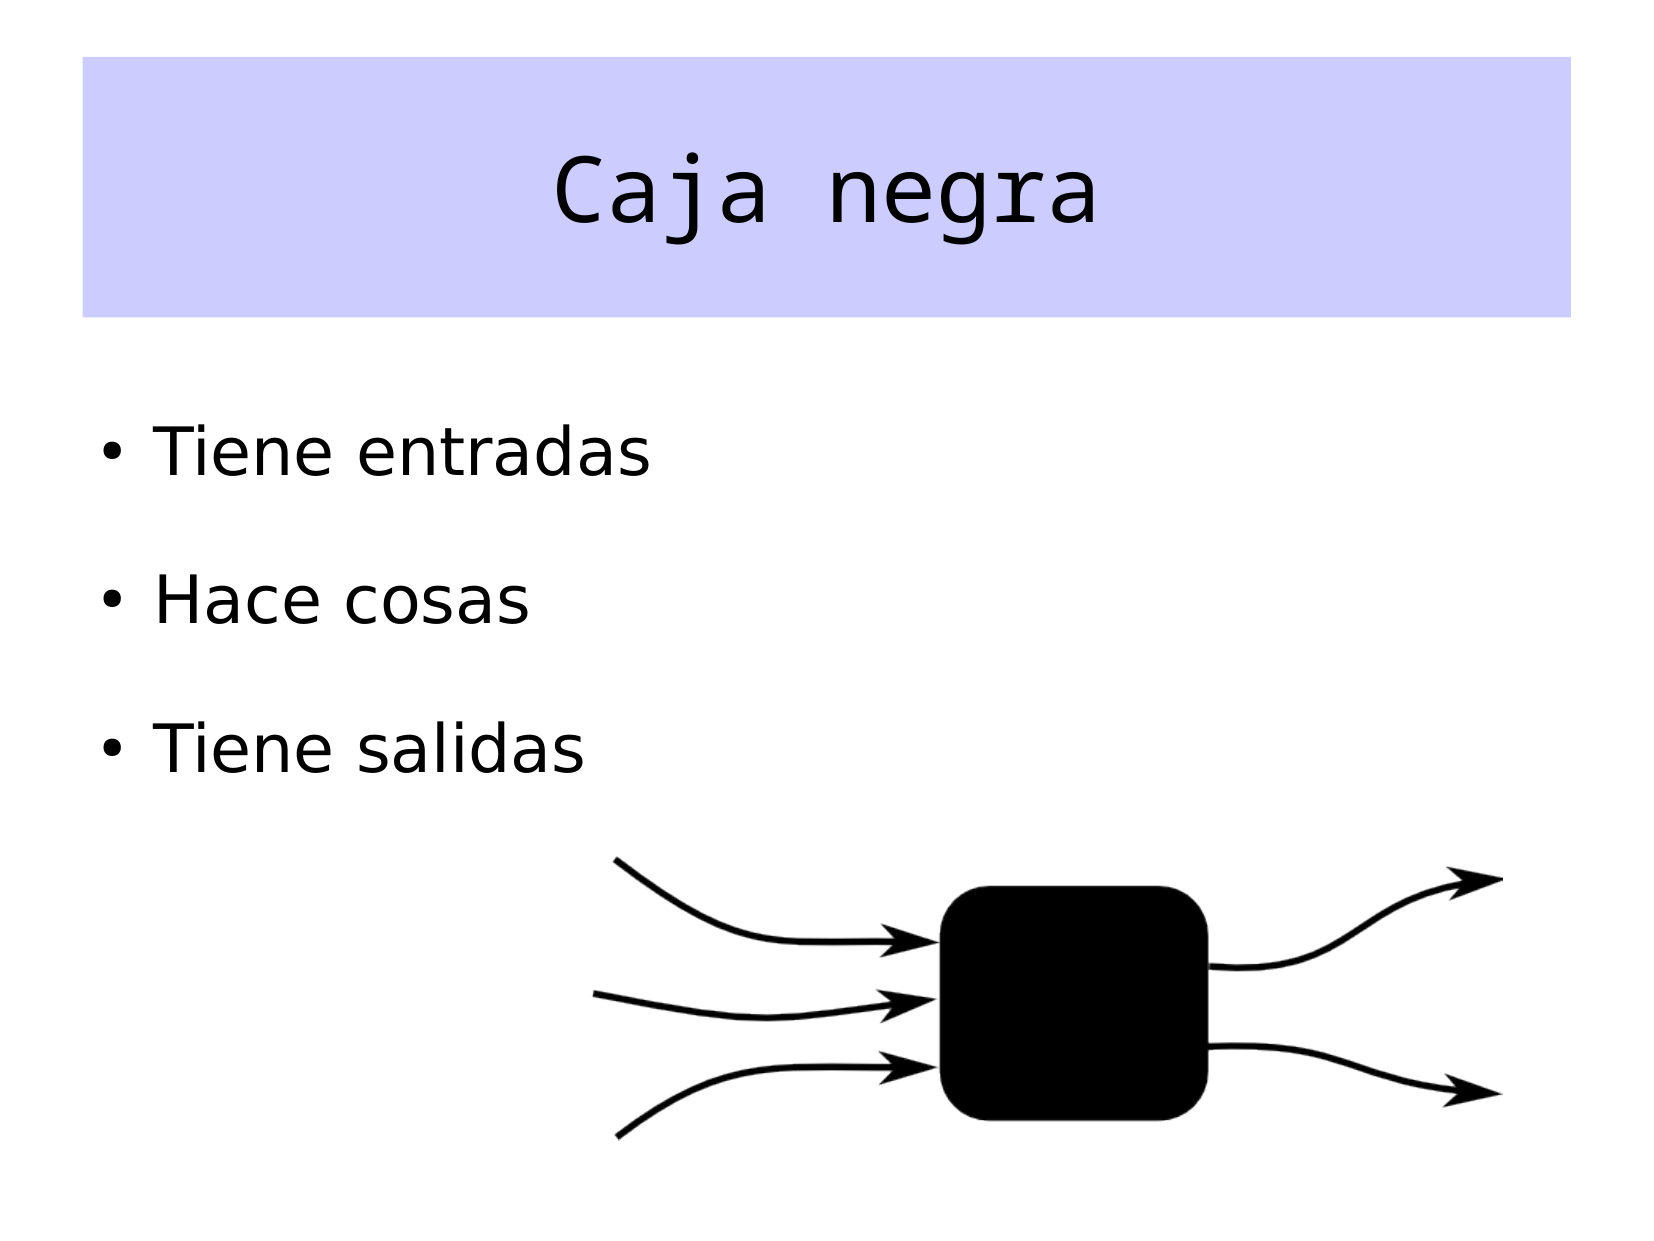

# Caja negra
Tiene entradas
Hace cosas
Tiene salidas